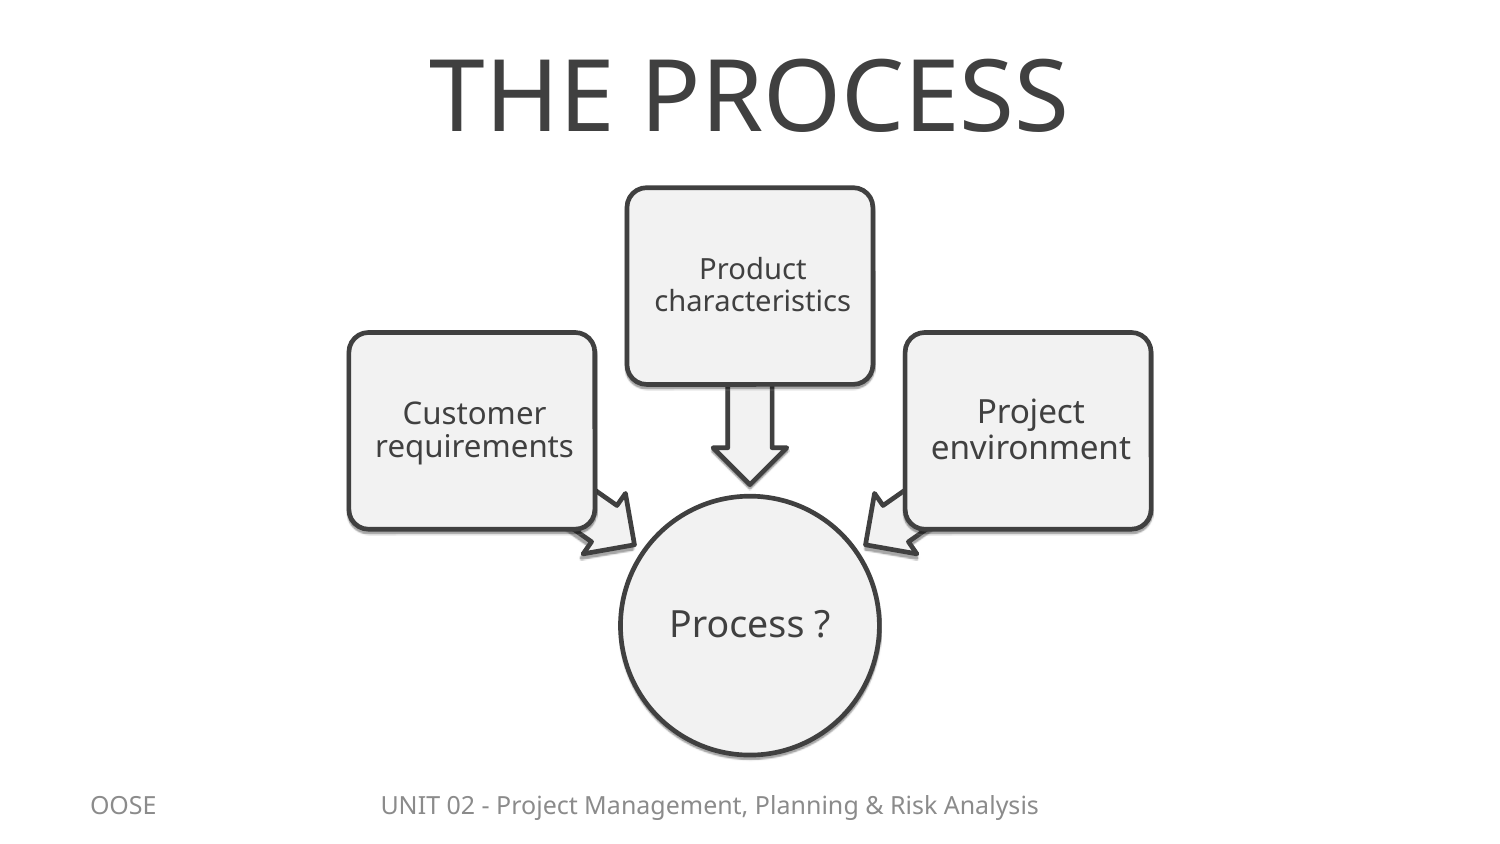

# The PROCESS
Product characteristics
Customer requirements
Project environment
Process ?
OOSE
UNIT 02 - Project Management, Planning & Risk Analysis